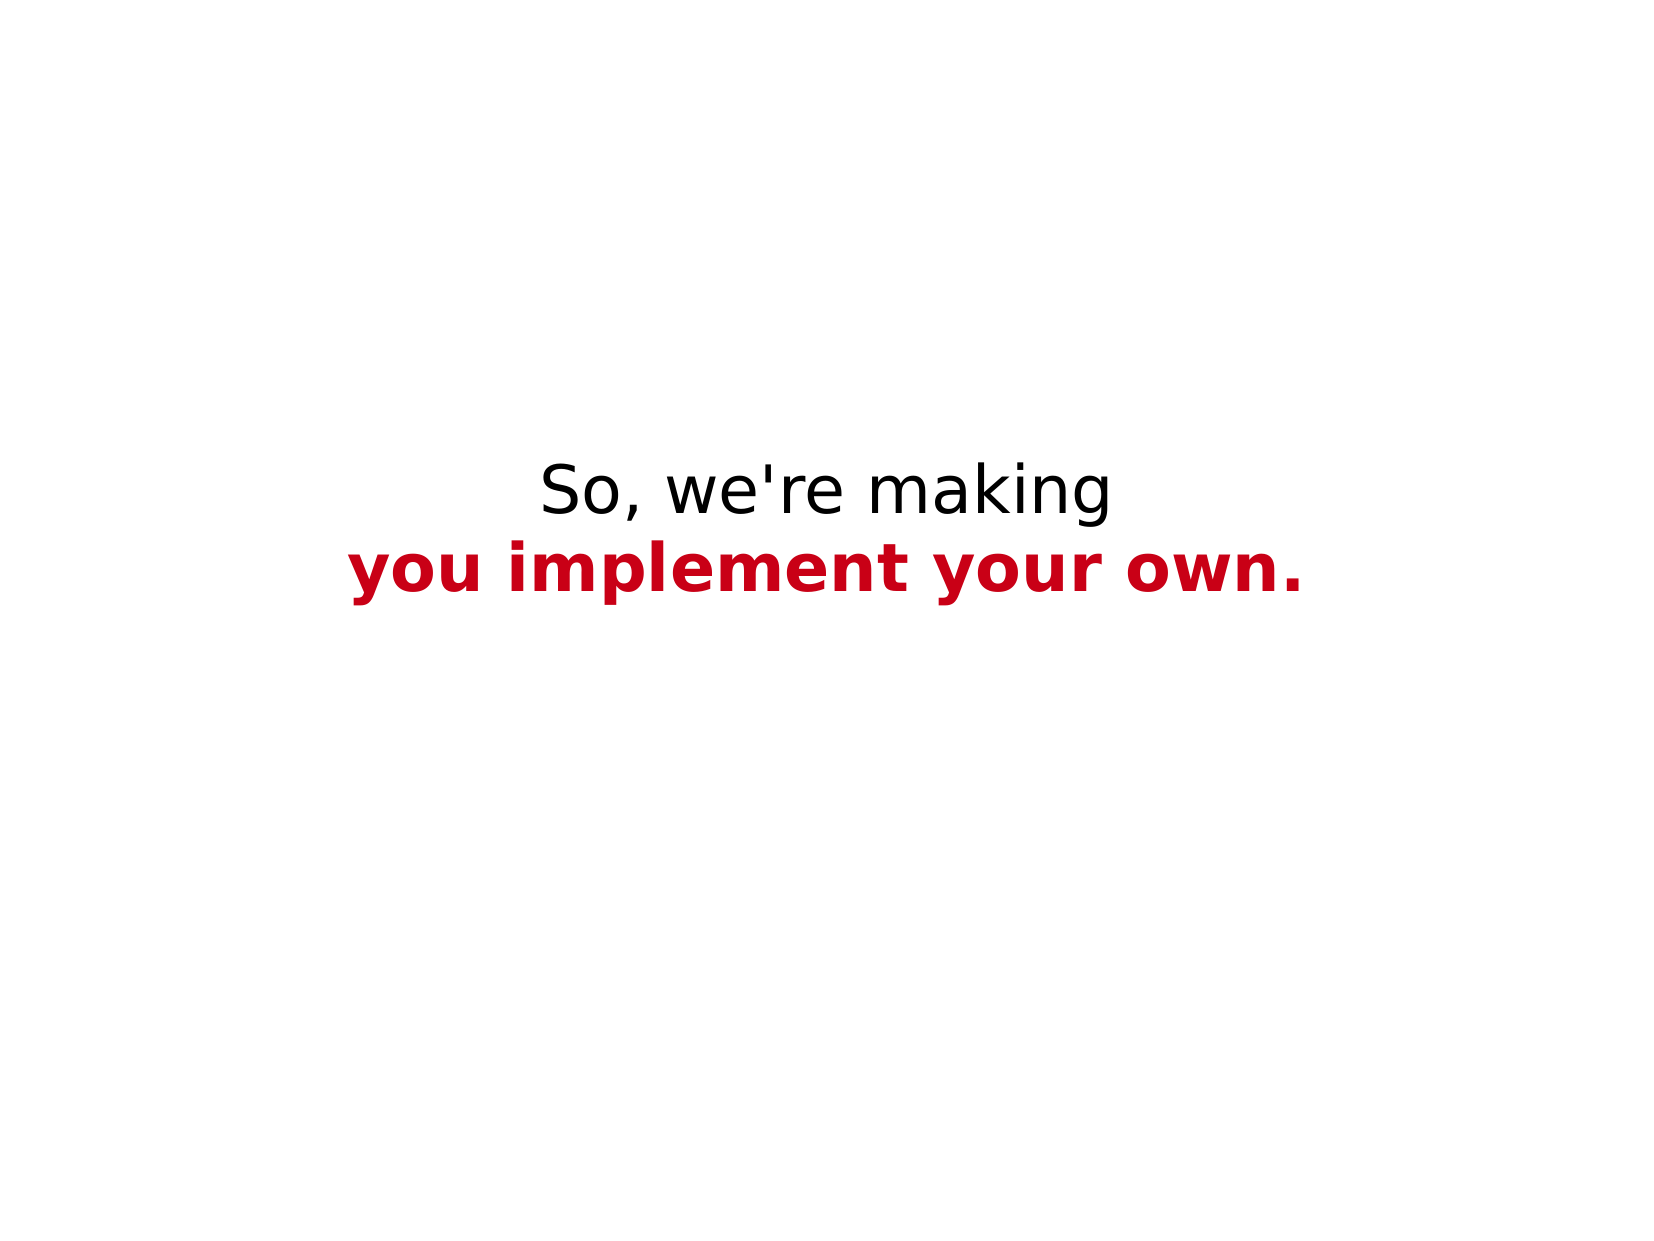

# So, we're making
you implement your own.